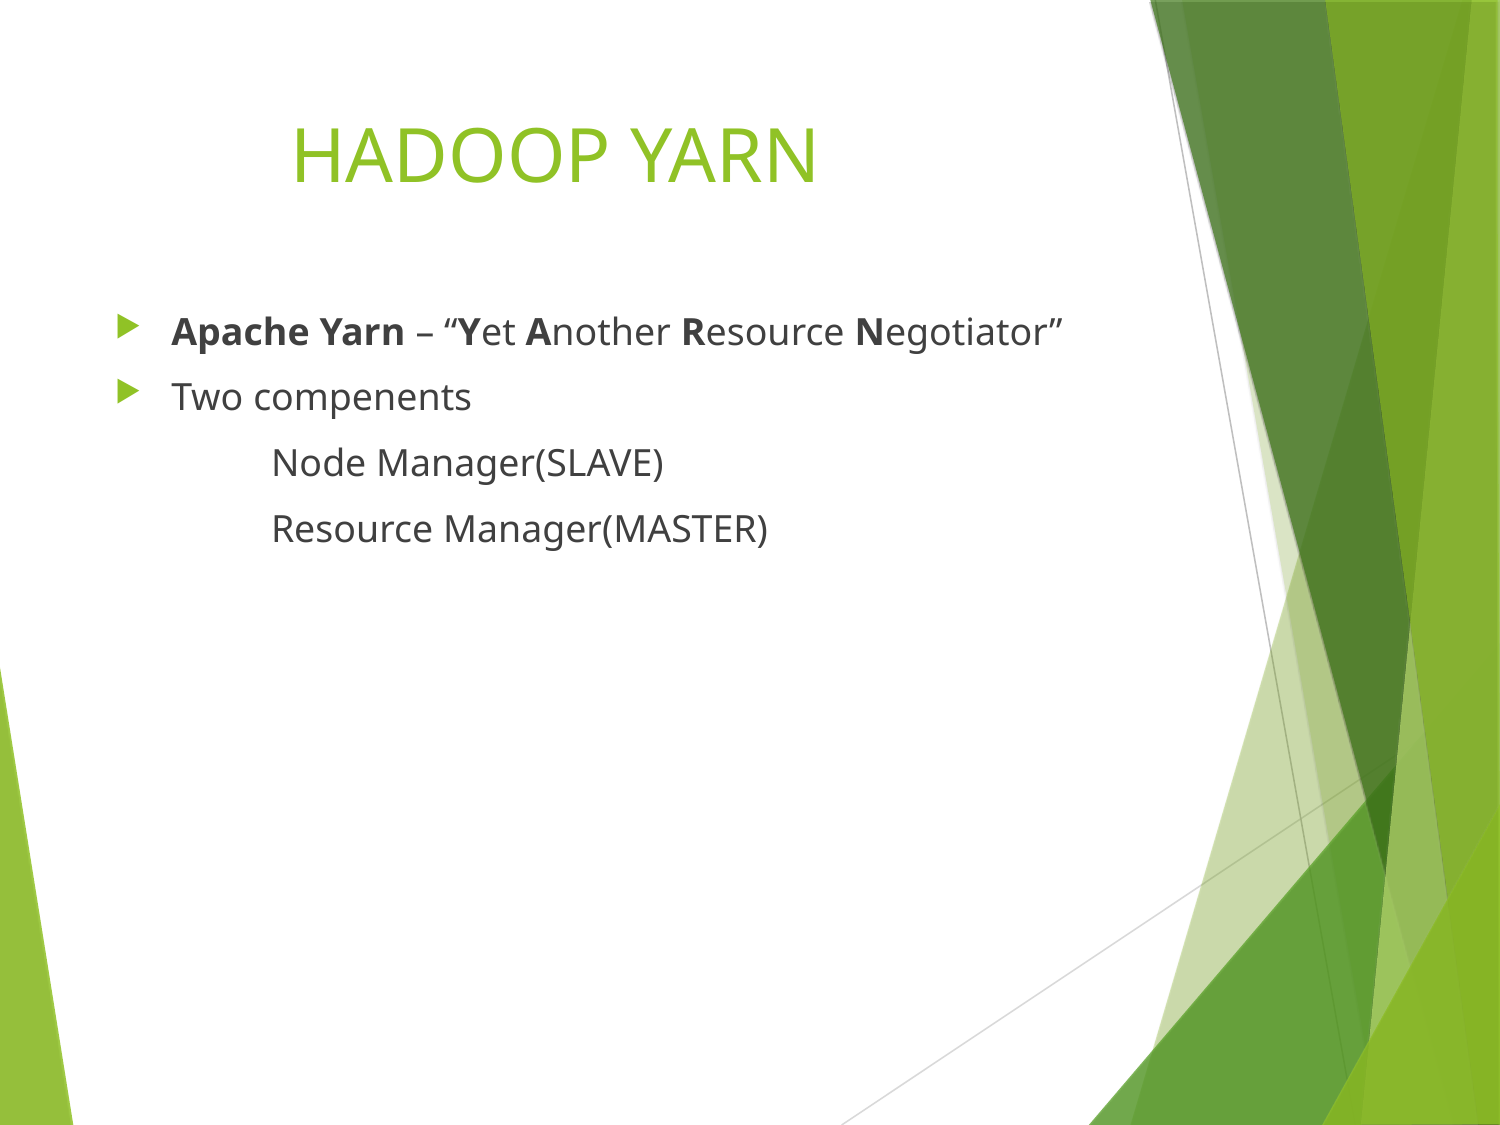

# HADOOP YARN
Apache Yarn – “Yet Another Resource Negotiator”
Two compenents
 Node Manager(SLAVE)
 Resource Manager(MASTER)